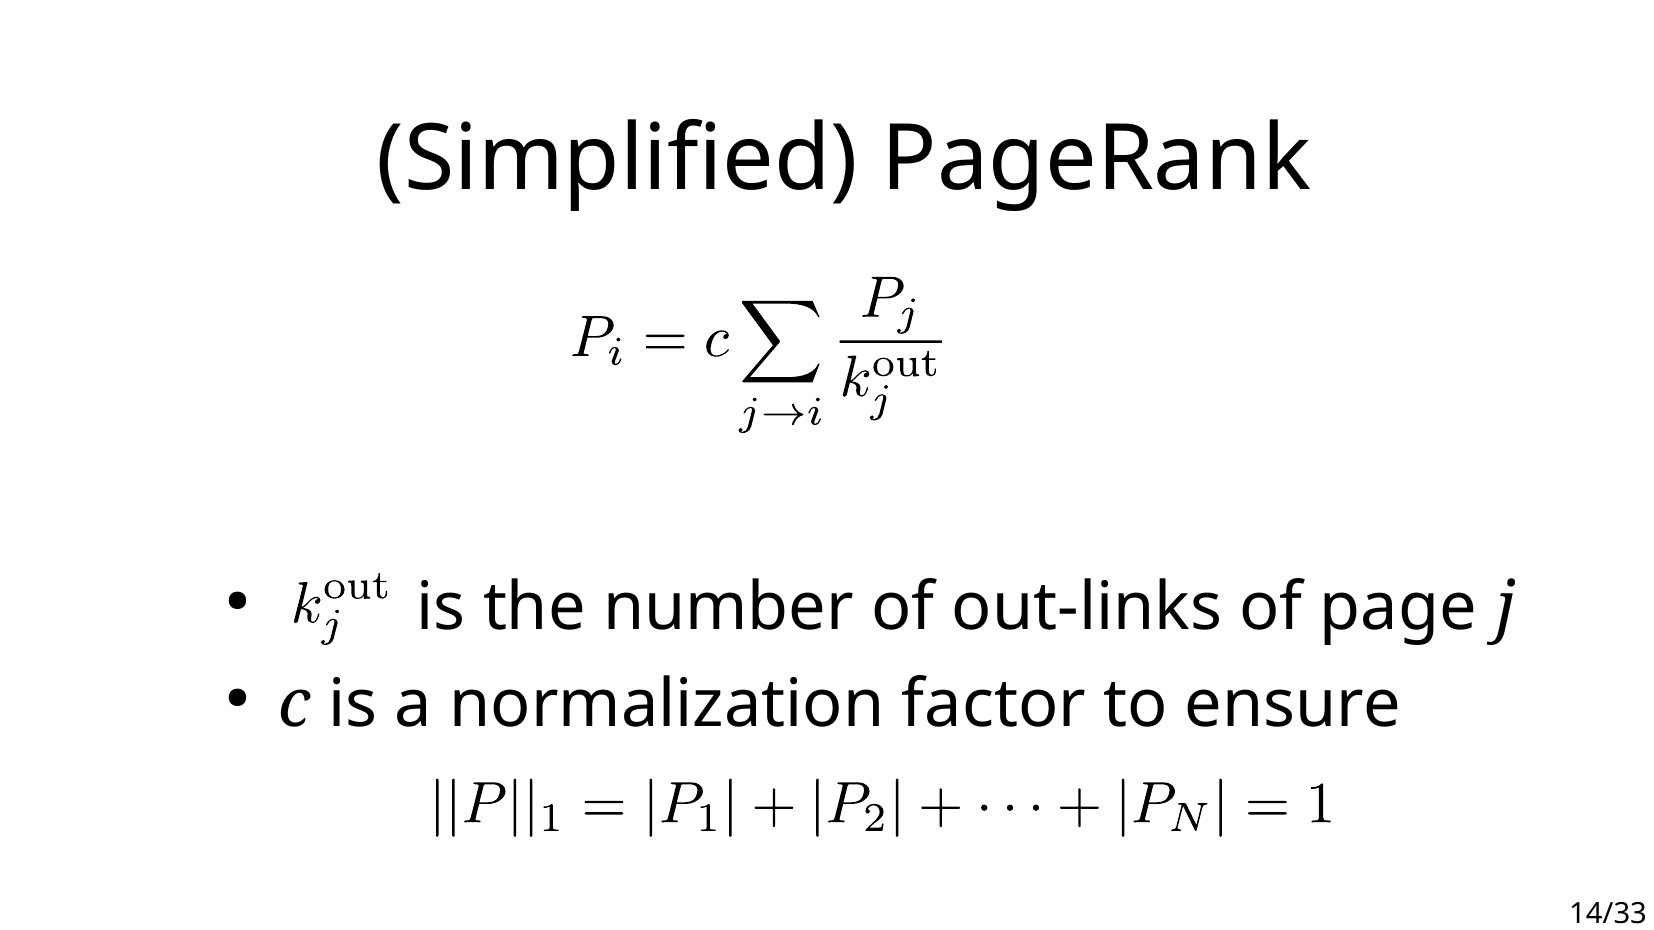

# (Simplified) PageRank
 is the number of out-links of page j
c is a normalization factor to ensure
14